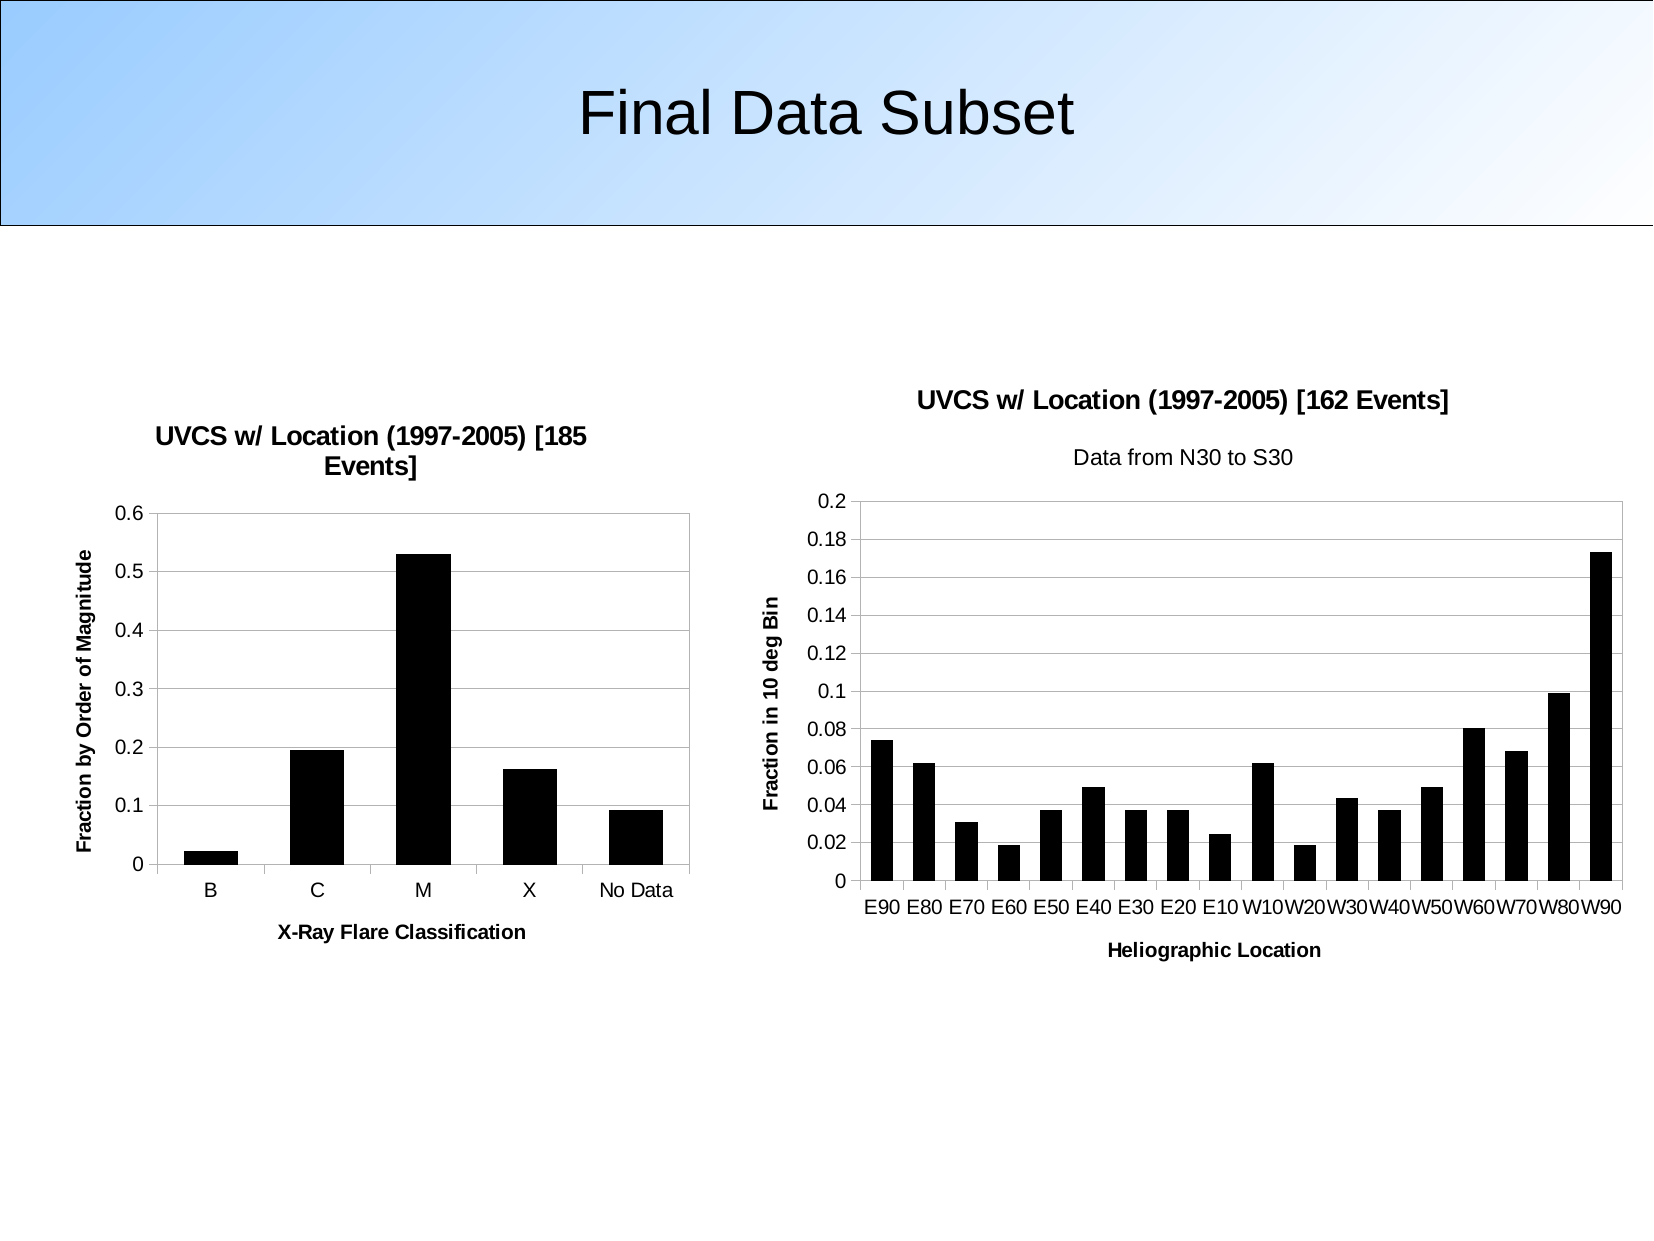

Final Data Subset
### Chart: UVCS w/ Location (1997-2005) [162 Events]
Data from N30 to S30
| Category | Column AV |
|---|---|
| E90 | 0.0740740740740741 |
| E80 | 0.0617283950617284 |
| E70 | 0.0308641975308642 |
| E60 | 0.0185185185185185 |
| E50 | 0.037037037037037 |
| E40 | 0.0493827160493827 |
| E30 | 0.037037037037037 |
| E20 | 0.037037037037037 |
| E10 | 0.0246913580246914 |
| W10 | 0.0617283950617284 |
| W20 | 0.0185185185185185 |
| W30 | 0.0432098765432099 |
| W40 | 0.037037037037037 |
| W50 | 0.0493827160493827 |
| W60 | 0.0802469135802469 |
| W70 | 0.0679012345679012 |
| W80 | 0.0987654320987654 |
| W90 | 0.17283950617284 |
### Chart: UVCS w/ Location (1997-2005) [185 Events]
| Category | Column AV |
|---|---|
| B | 0.0216216216216216 |
| C | 0.194594594594595 |
| M | 0.52972972972973 |
| X | 0.162162162162162 |
| No Data | 0.0918918918918919 |